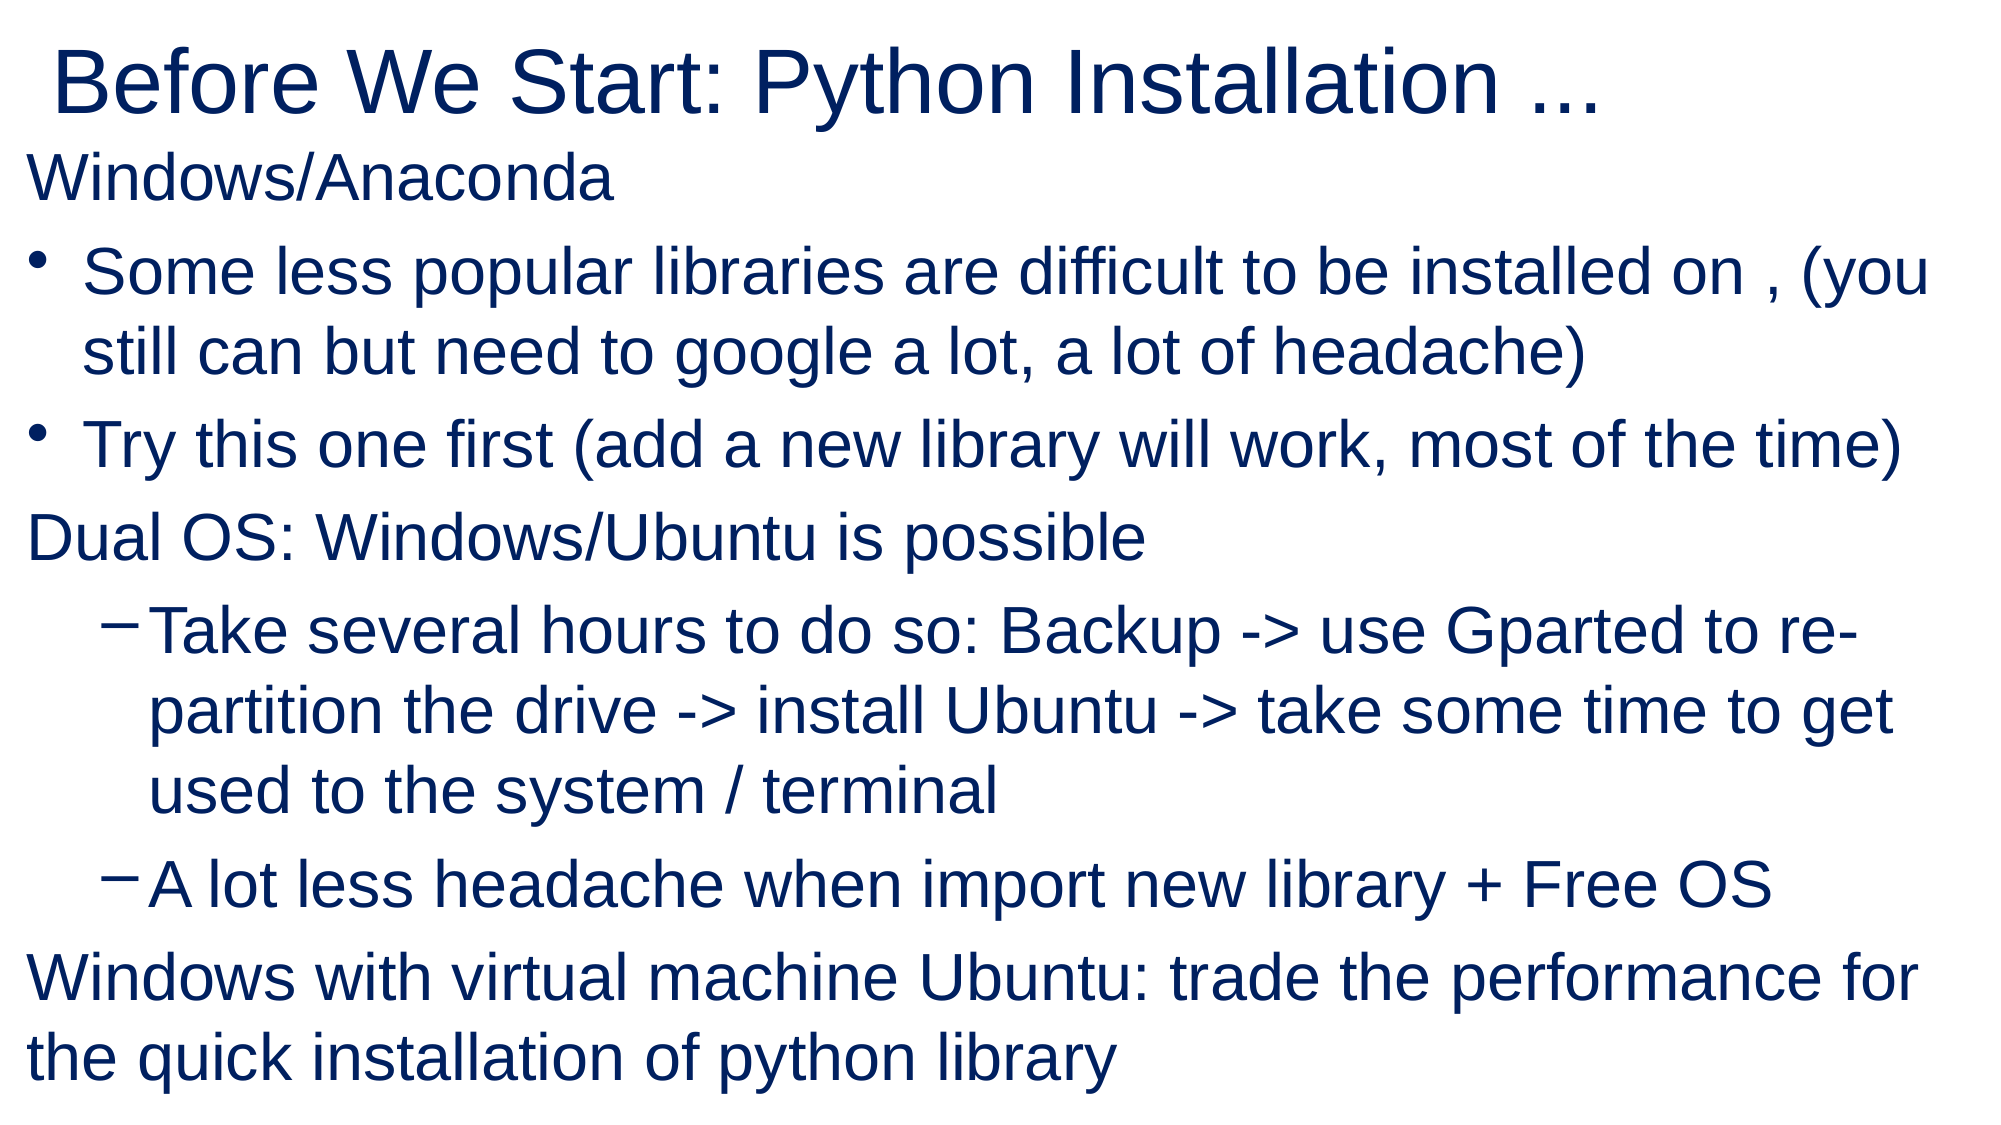

# Before We Start: Python Installation ...
Windows/Anaconda
Some less popular libraries are difficult to be installed on , (you still can but need to google a lot, a lot of headache)
Try this one first (add a new library will work, most of the time)
Dual OS: Windows/Ubuntu is possible
Take several hours to do so: Backup -> use Gparted to re-partition the drive -> install Ubuntu -> take some time to get used to the system / terminal
A lot less headache when import new library + Free OS
Windows with virtual machine Ubuntu: trade the performance for the quick installation of python library